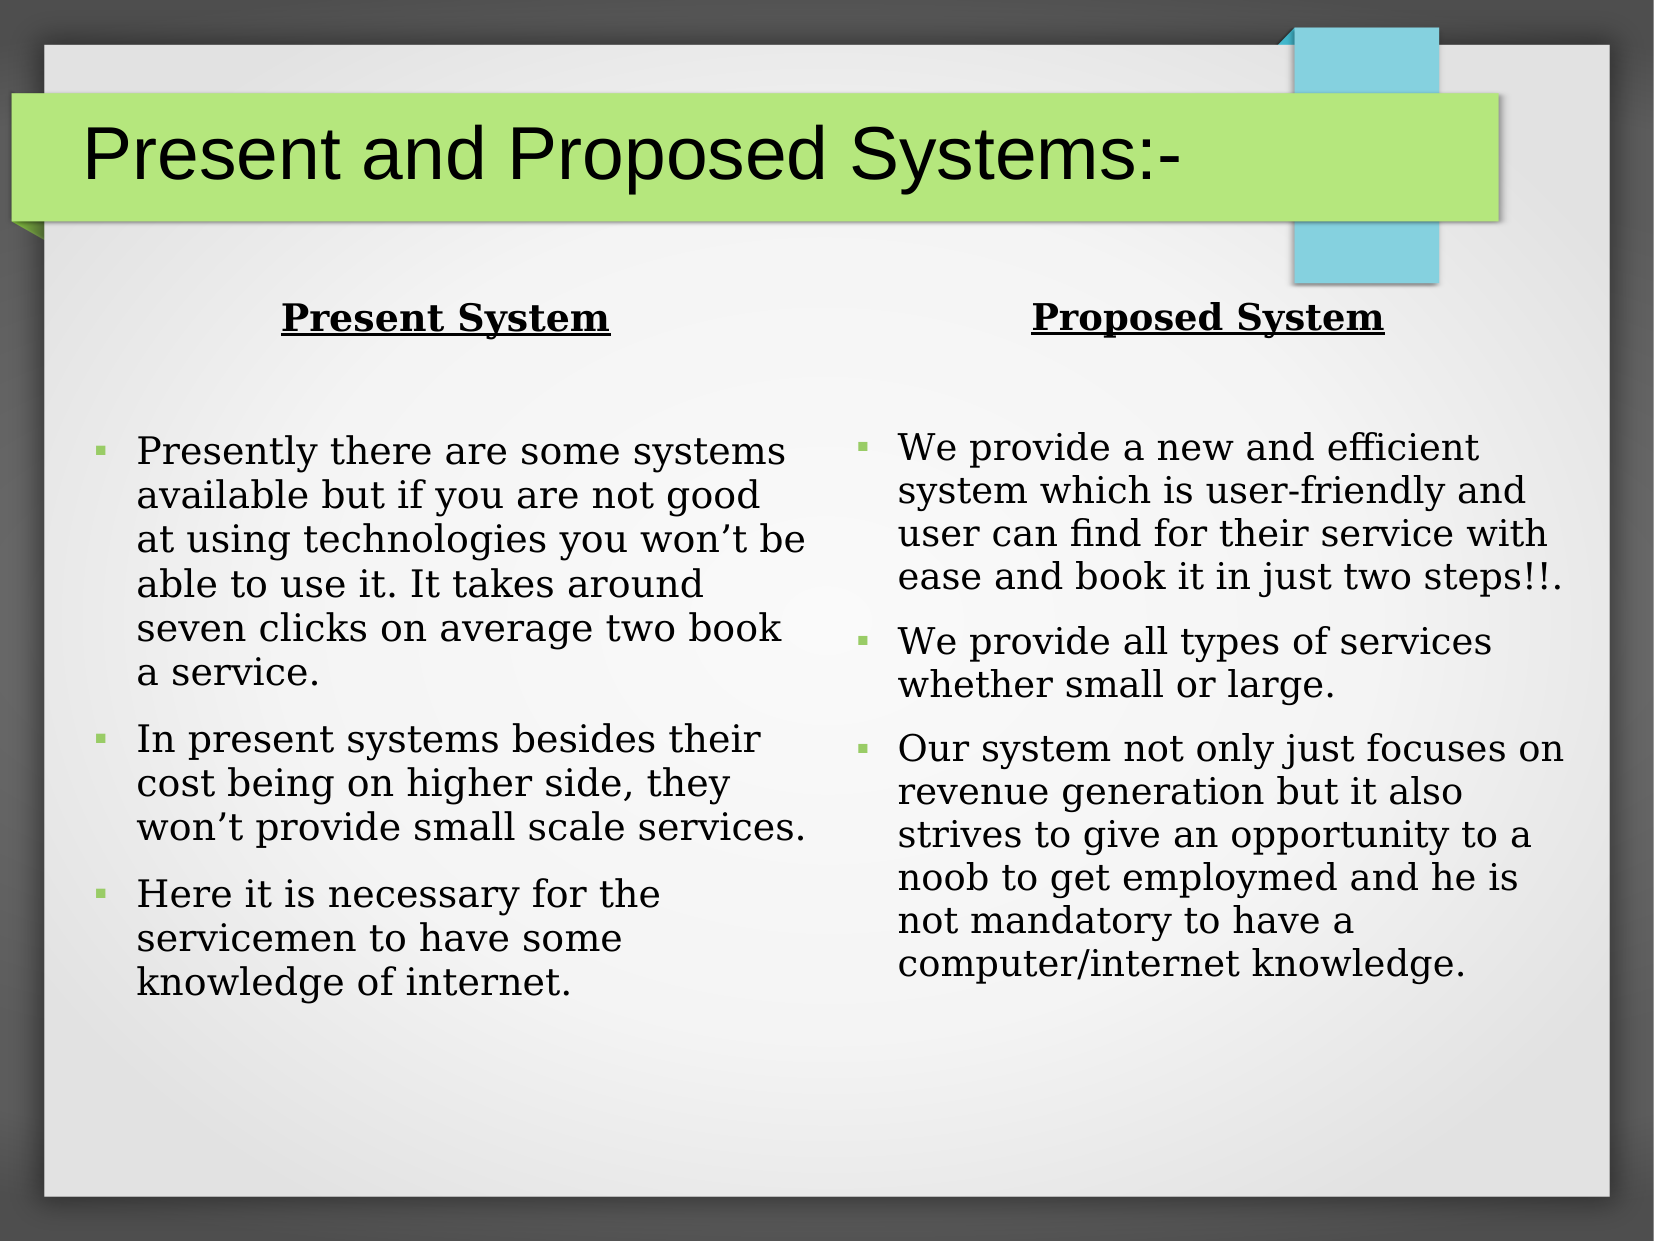

# Present and Proposed Systems:-
Present System
Presently there are some systems available but if you are not good at using technologies you won’t be able to use it. It takes around seven clicks on average two book a service.
In present systems besides their cost being on higher side, they won’t provide small scale services.
Here it is necessary for the servicemen to have some knowledge of internet.
Proposed System
We provide a new and efficient system which is user-friendly and user can find for their service with ease and book it in just two steps!!.
We provide all types of services whether small or large.
Our system not only just focuses on revenue generation but it also strives to give an opportunity to a noob to get employmed and he is not mandatory to have a computer/internet knowledge.